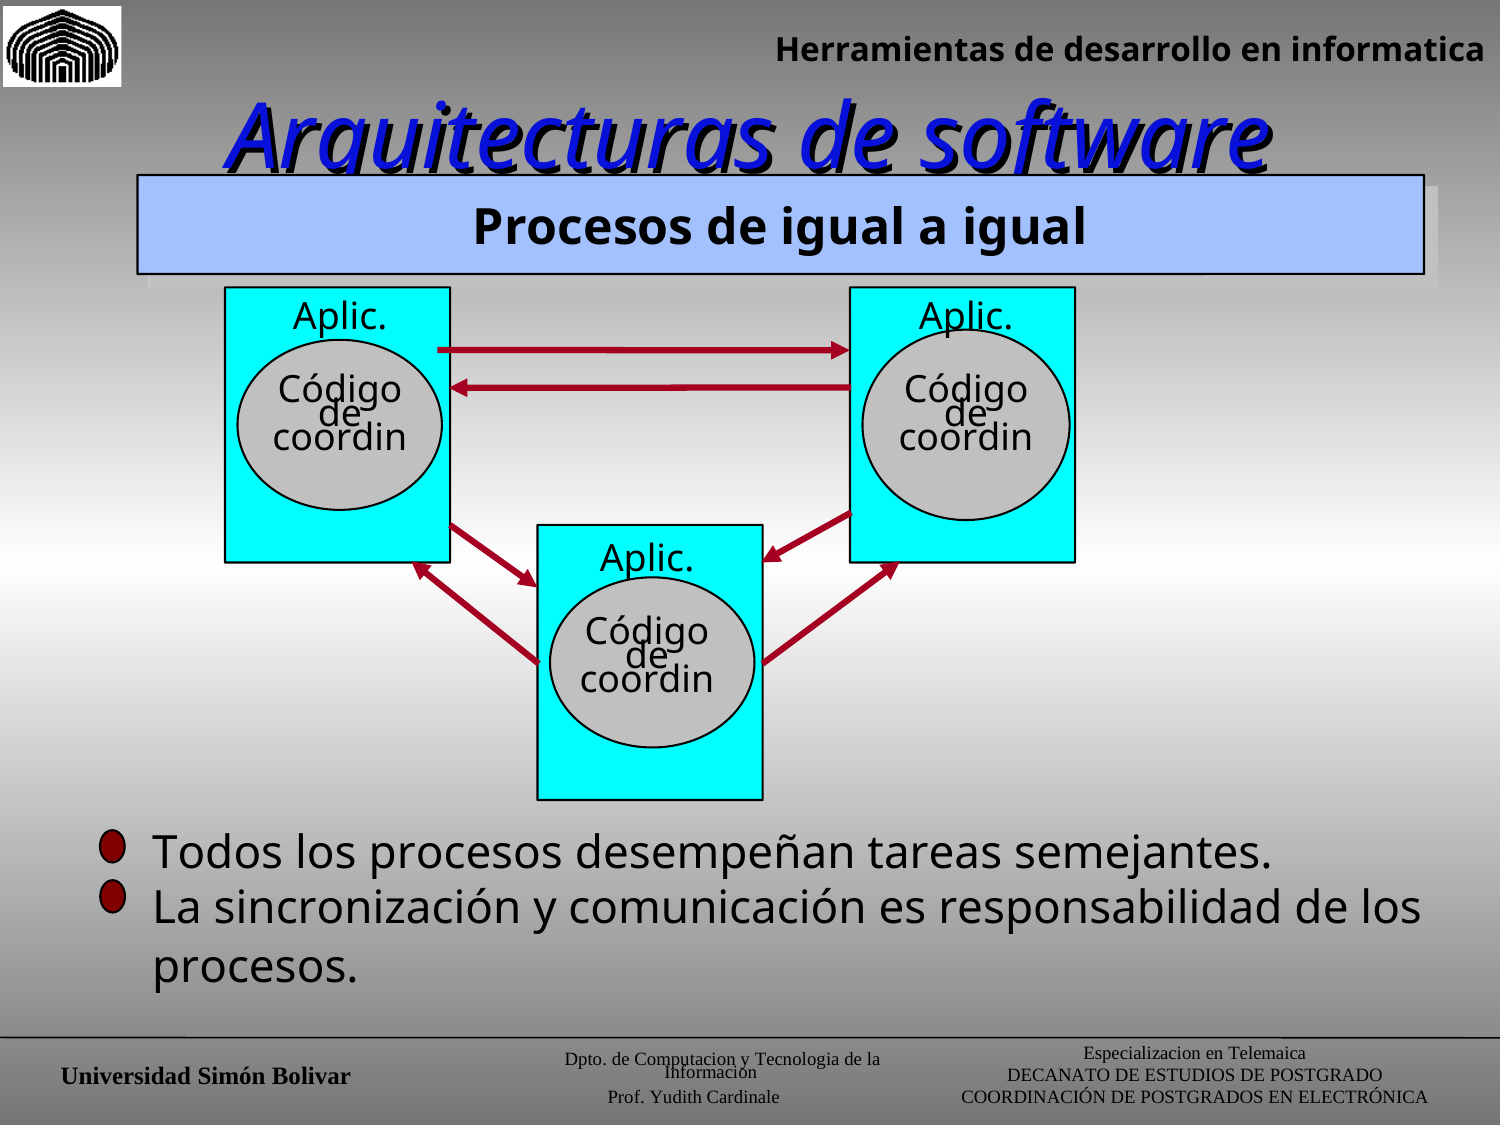

Arquitecturas de software
Procesos de igual a igual
Aplic.
Código de
coordin
Aplic.
Código de
coordin
Aplic.
Código de
coordin
Todos los procesos desempeñan tareas semejantes.
La sincronización y comunicación es responsabilidad de los procesos.